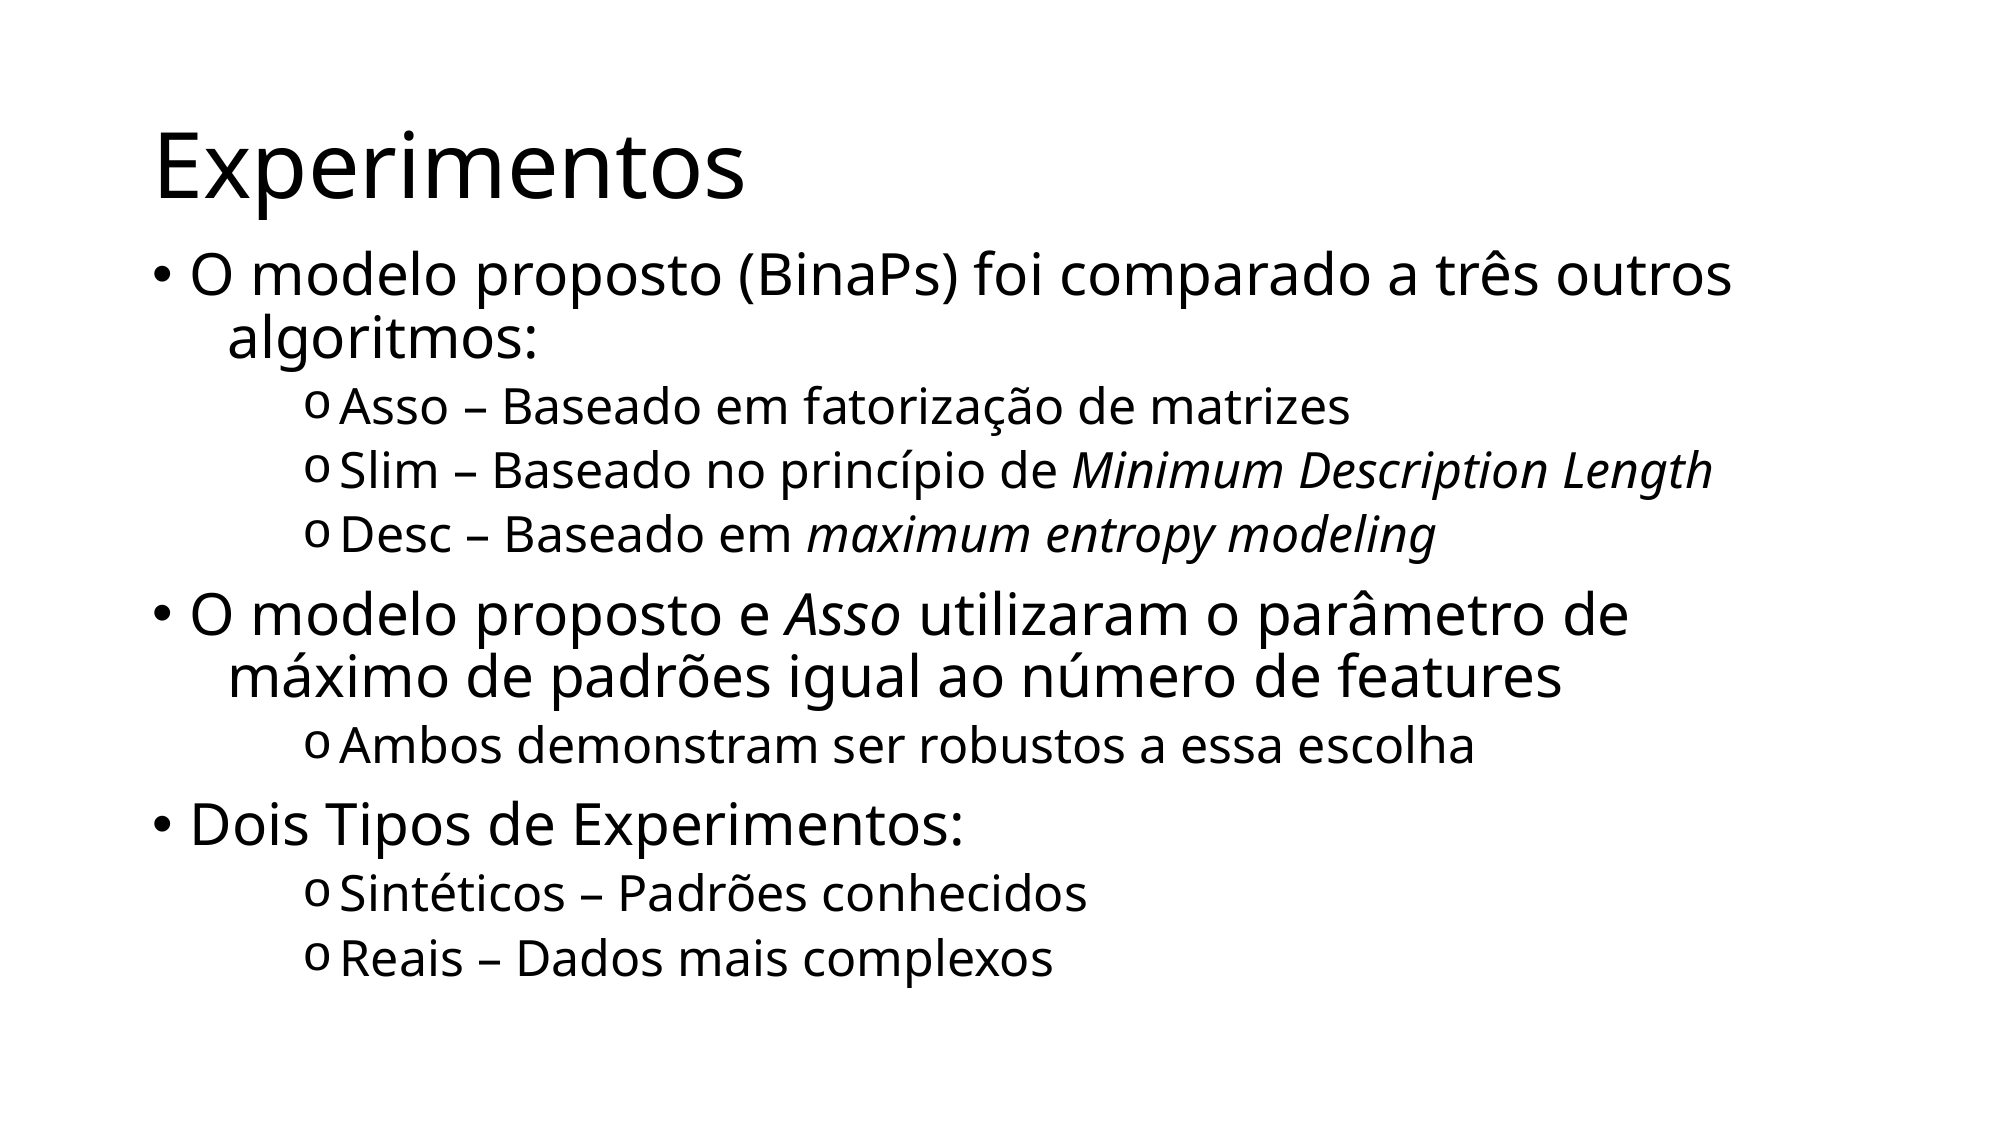

# Experimentos
O modelo proposto (BinaPs) foi comparado a três outros algoritmos:
Asso – Baseado em fatorização de matrizes
Slim – Baseado no princípio de Minimum Description Length
Desc – Baseado em maximum entropy modeling
O modelo proposto e Asso utilizaram o parâmetro de máximo de padrões igual ao número de features
Ambos demonstram ser robustos a essa escolha
Dois Tipos de Experimentos:
Sintéticos – Padrões conhecidos
Reais – Dados mais complexos